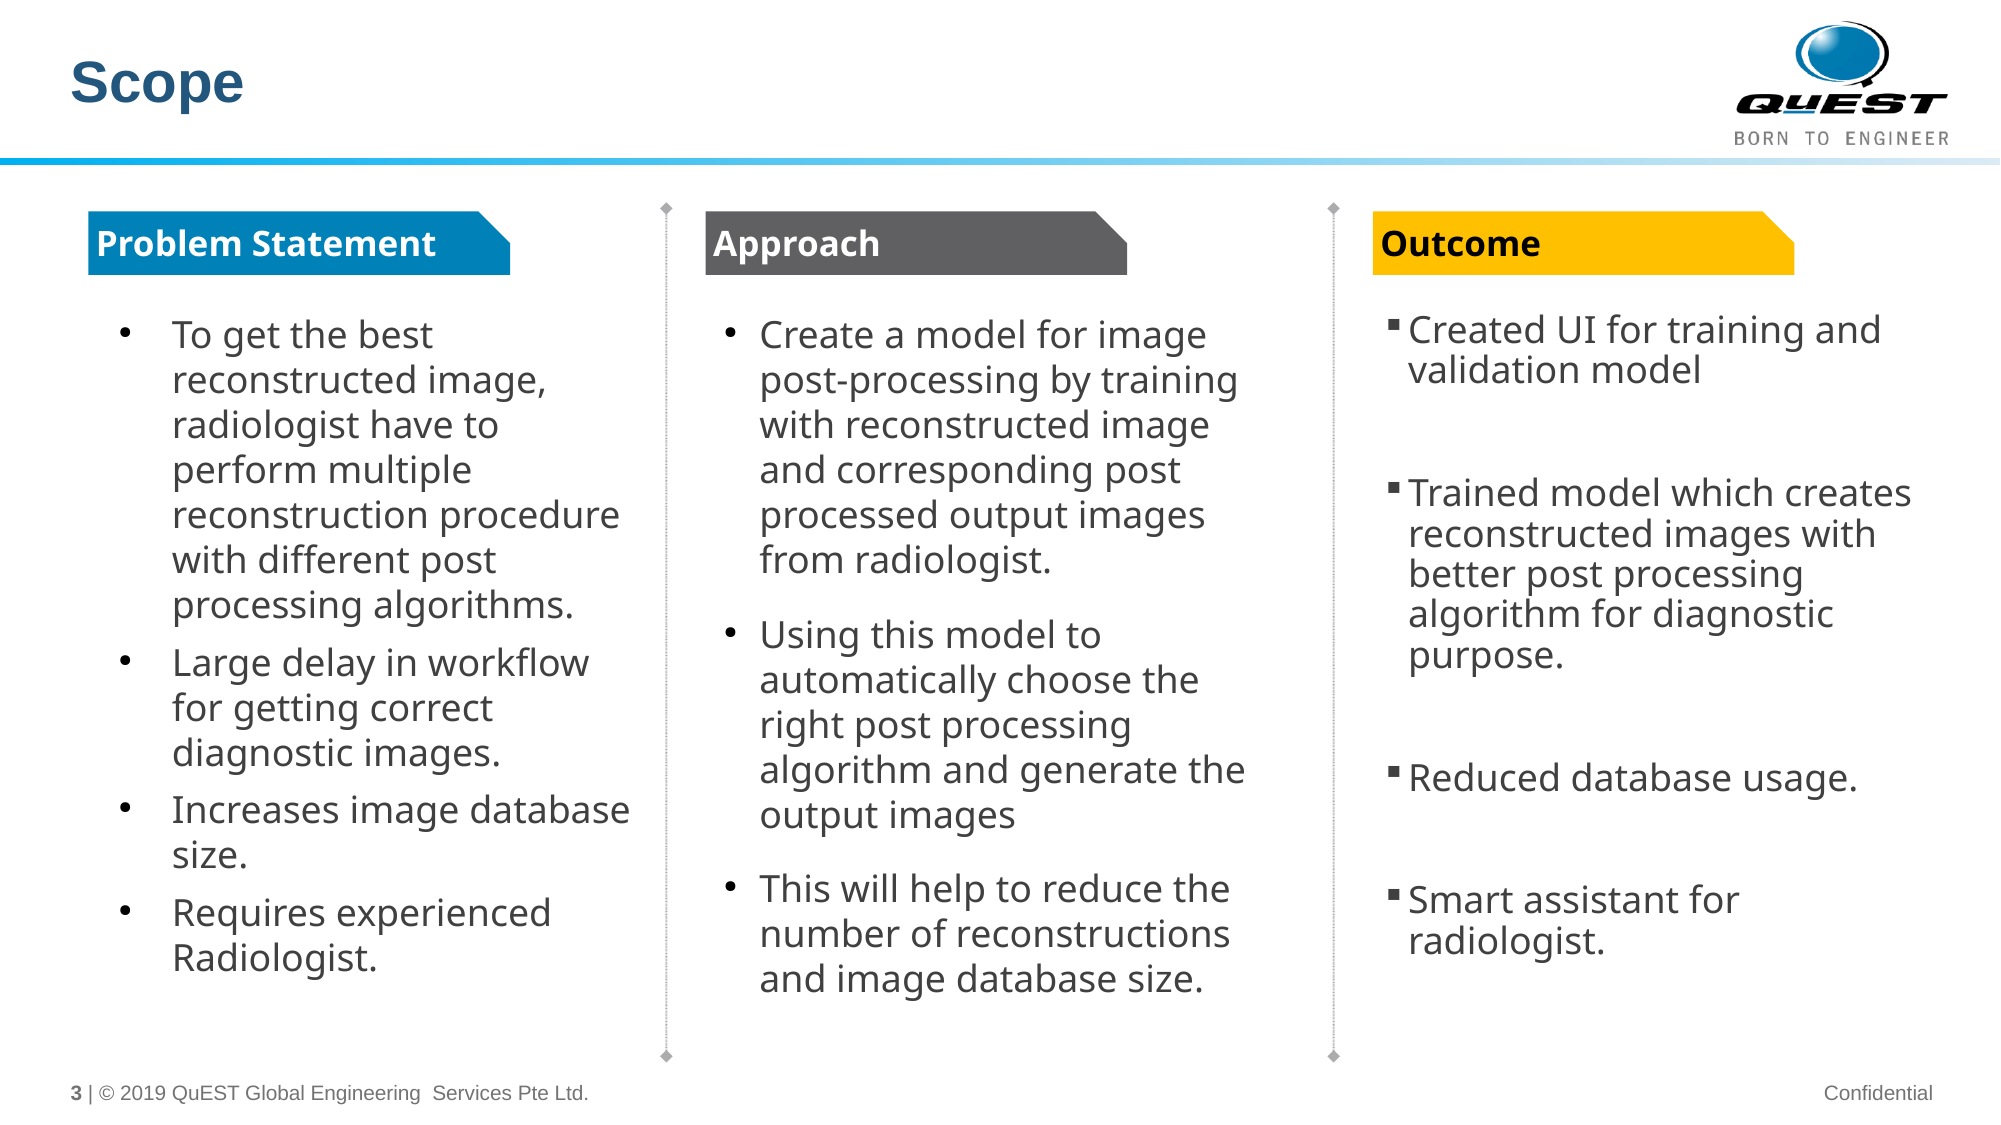

# Scope
Problem Statement
Approach
Outcome
To get the best reconstructed image, radiologist have to perform multiple reconstruction procedure with different post processing algorithms.
Large delay in workflow for getting correct diagnostic images.
Increases image database size.
Requires experienced Radiologist.
Create a model for image post-processing by training with reconstructed image and corresponding post processed output images from radiologist.
Using this model to automatically choose the right post processing algorithm and generate the output images
This will help to reduce the number of reconstructions and image database size.
Created UI for training and validation model
Trained model which creates reconstructed images with better post processing algorithm for diagnostic purpose.
Reduced database usage.
Smart assistant for radiologist.